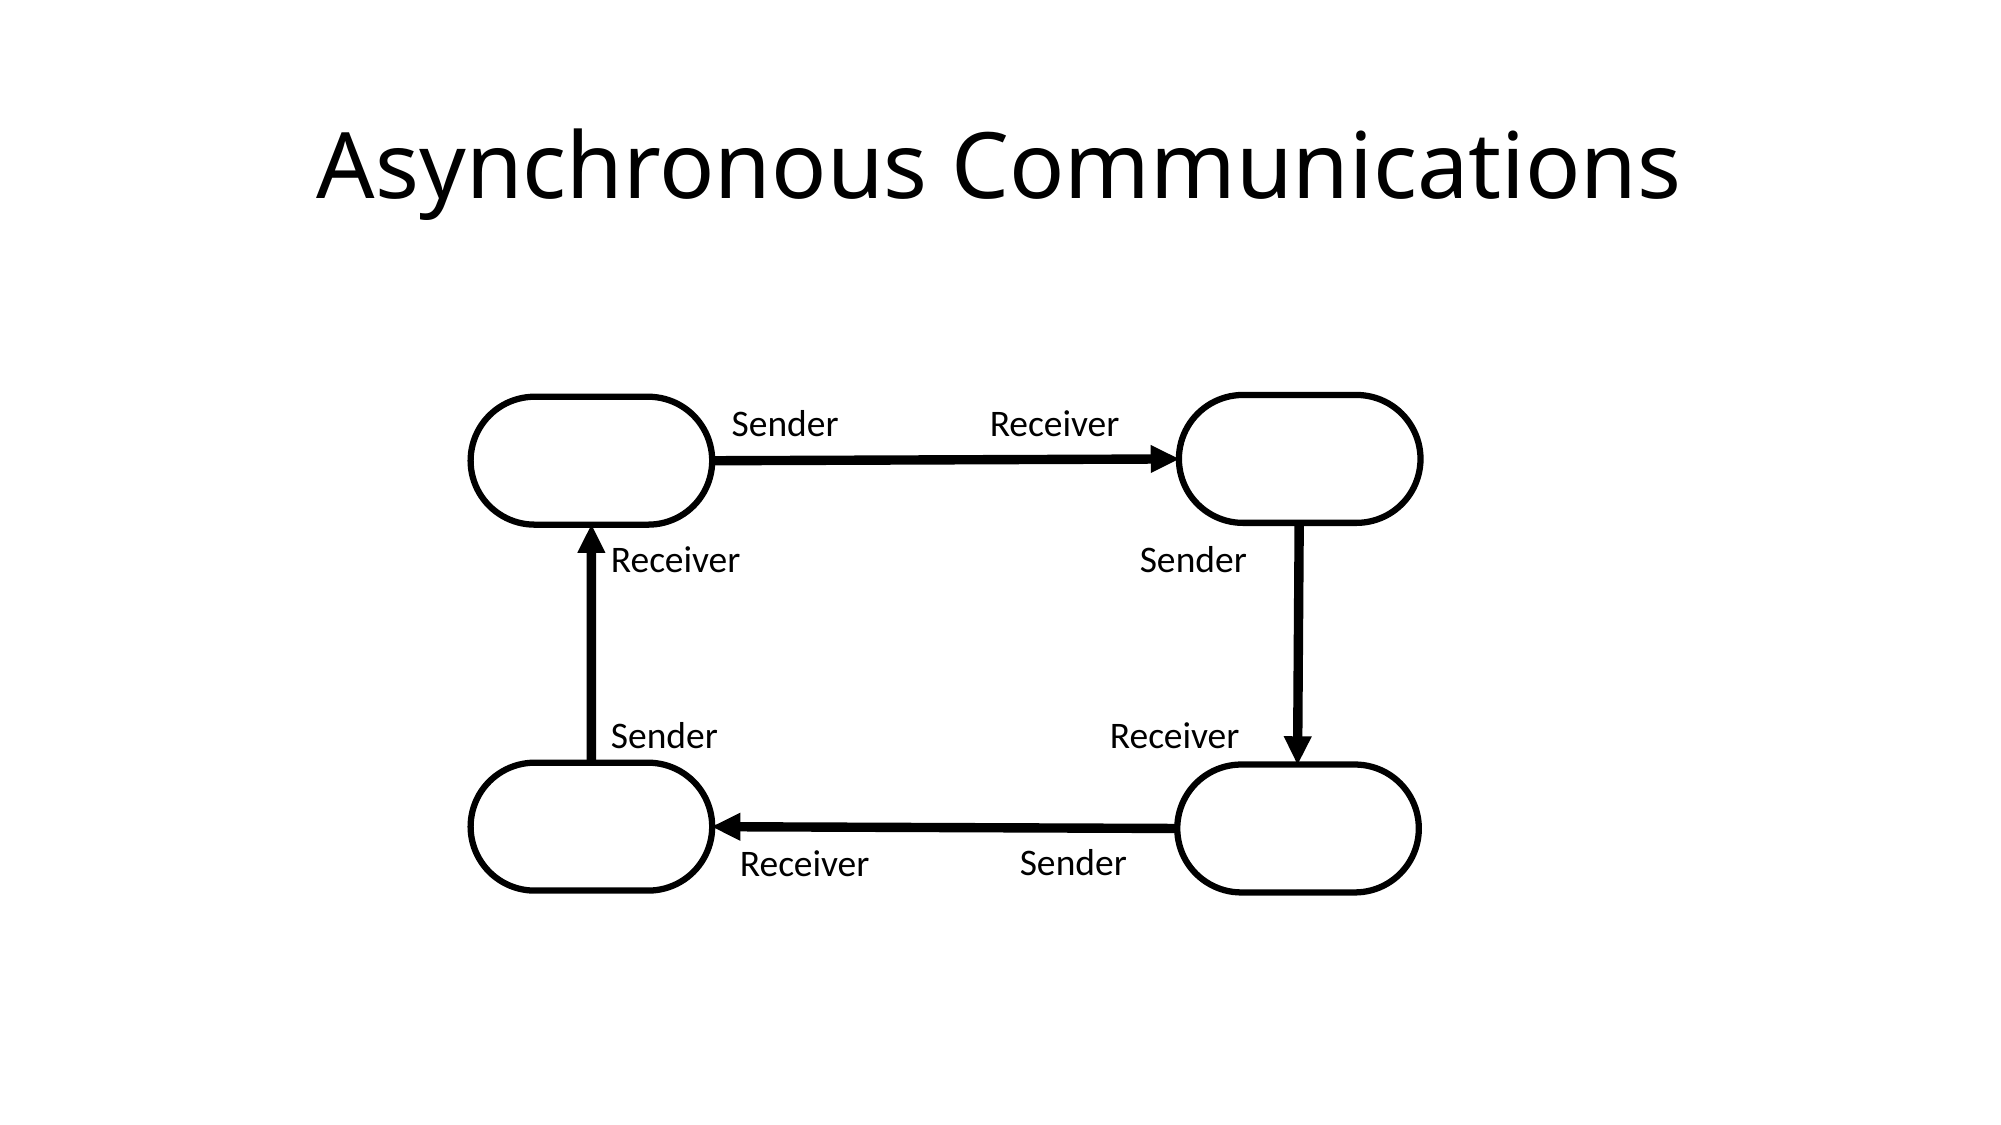

# Asynchronous Communications
Sender
Receiver
Receiver
Sender
Sender
Receiver
Sender
Receiver